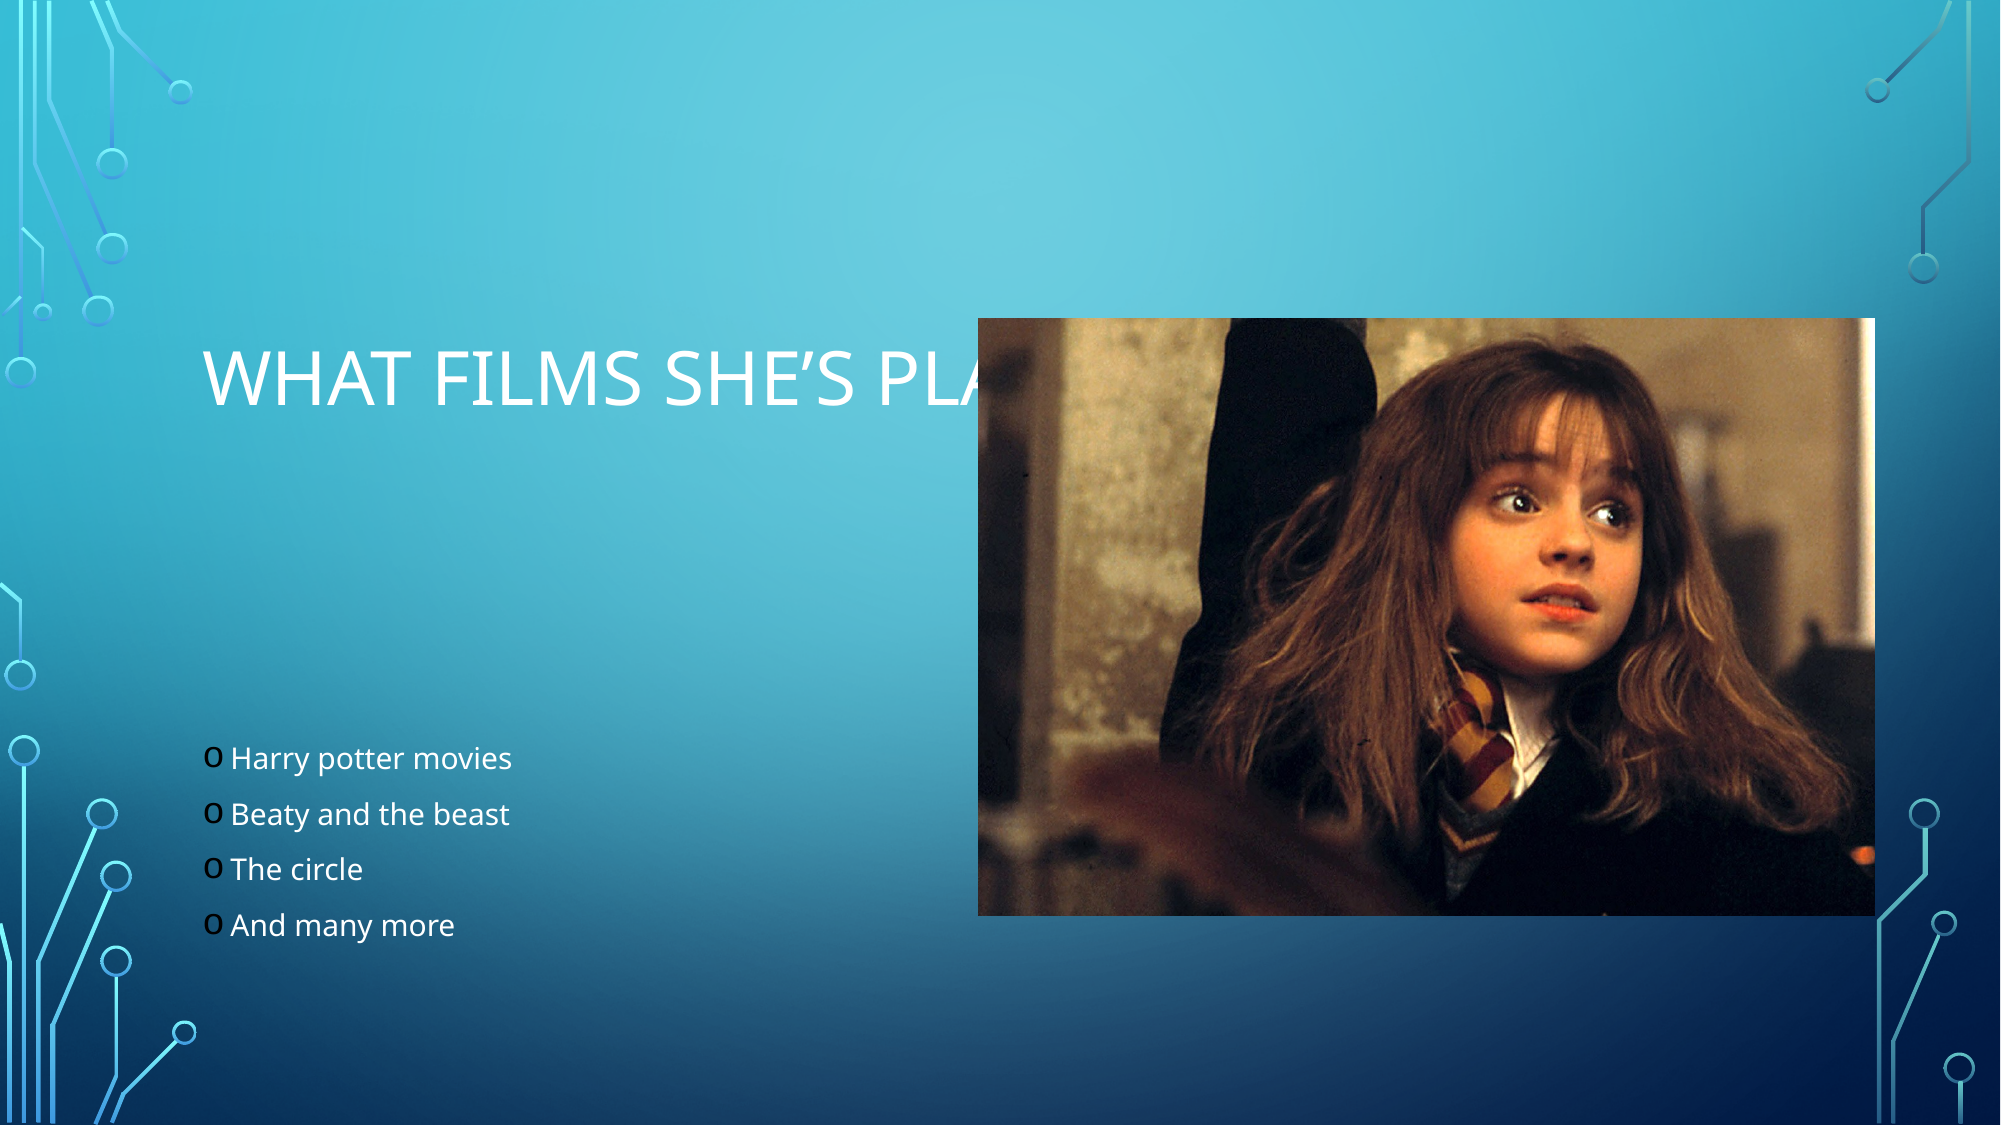

# What films she’s played in?
Harry potter movies
Beaty and the beast
The circle
And many more